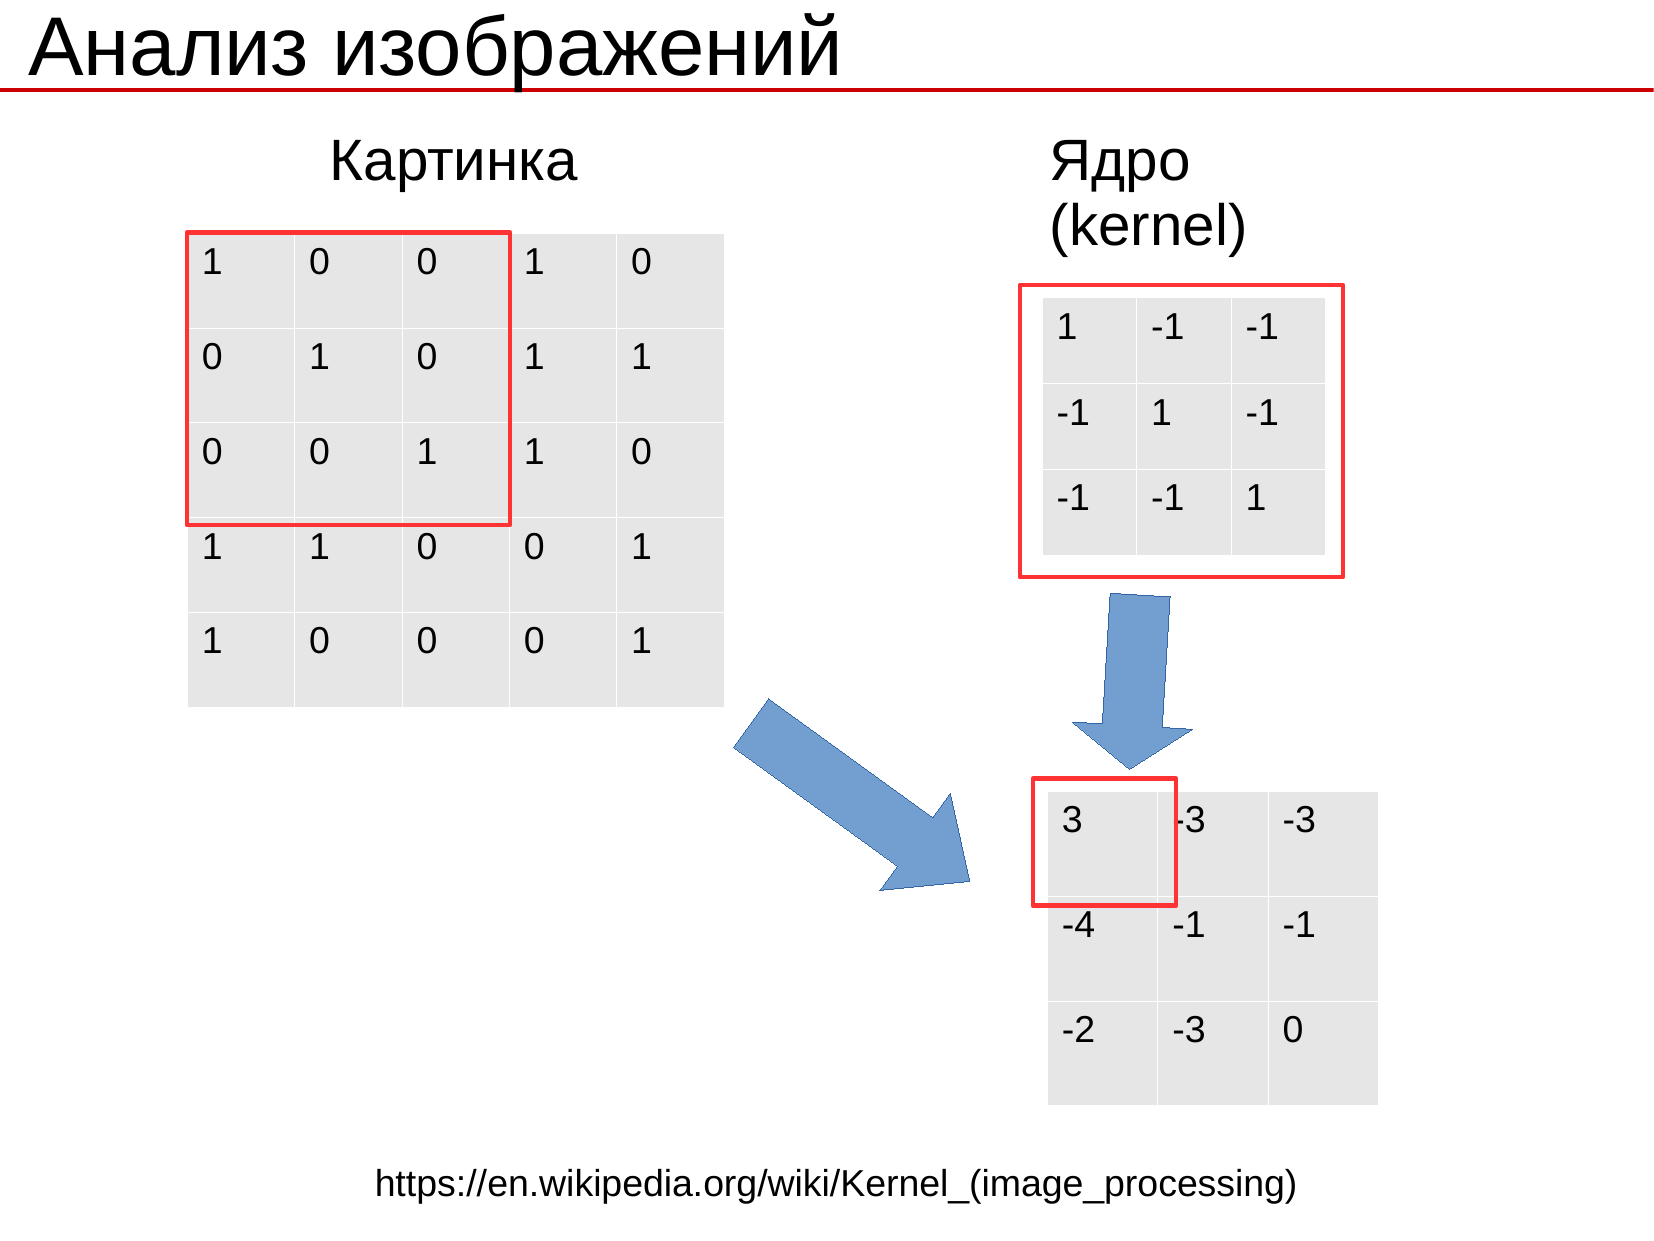

# Анализ изображений
Картинка
Ядро (kernel)
| 1 | 0 | 0 | 1 | 0 |
| --- | --- | --- | --- | --- |
| 0 | 1 | 0 | 1 | 1 |
| 0 | 0 | 1 | 1 | 0 |
| 1 | 1 | 0 | 0 | 1 |
| 1 | 0 | 0 | 0 | 1 |
| 1 | -1 | -1 |
| --- | --- | --- |
| -1 | 1 | -1 |
| -1 | -1 | 1 |
| 3 | -3 | -3 |
| --- | --- | --- |
| -4 | -1 | -1 |
| -2 | -3 | 0 |
https://en.wikipedia.org/wiki/Kernel_(image_processing)